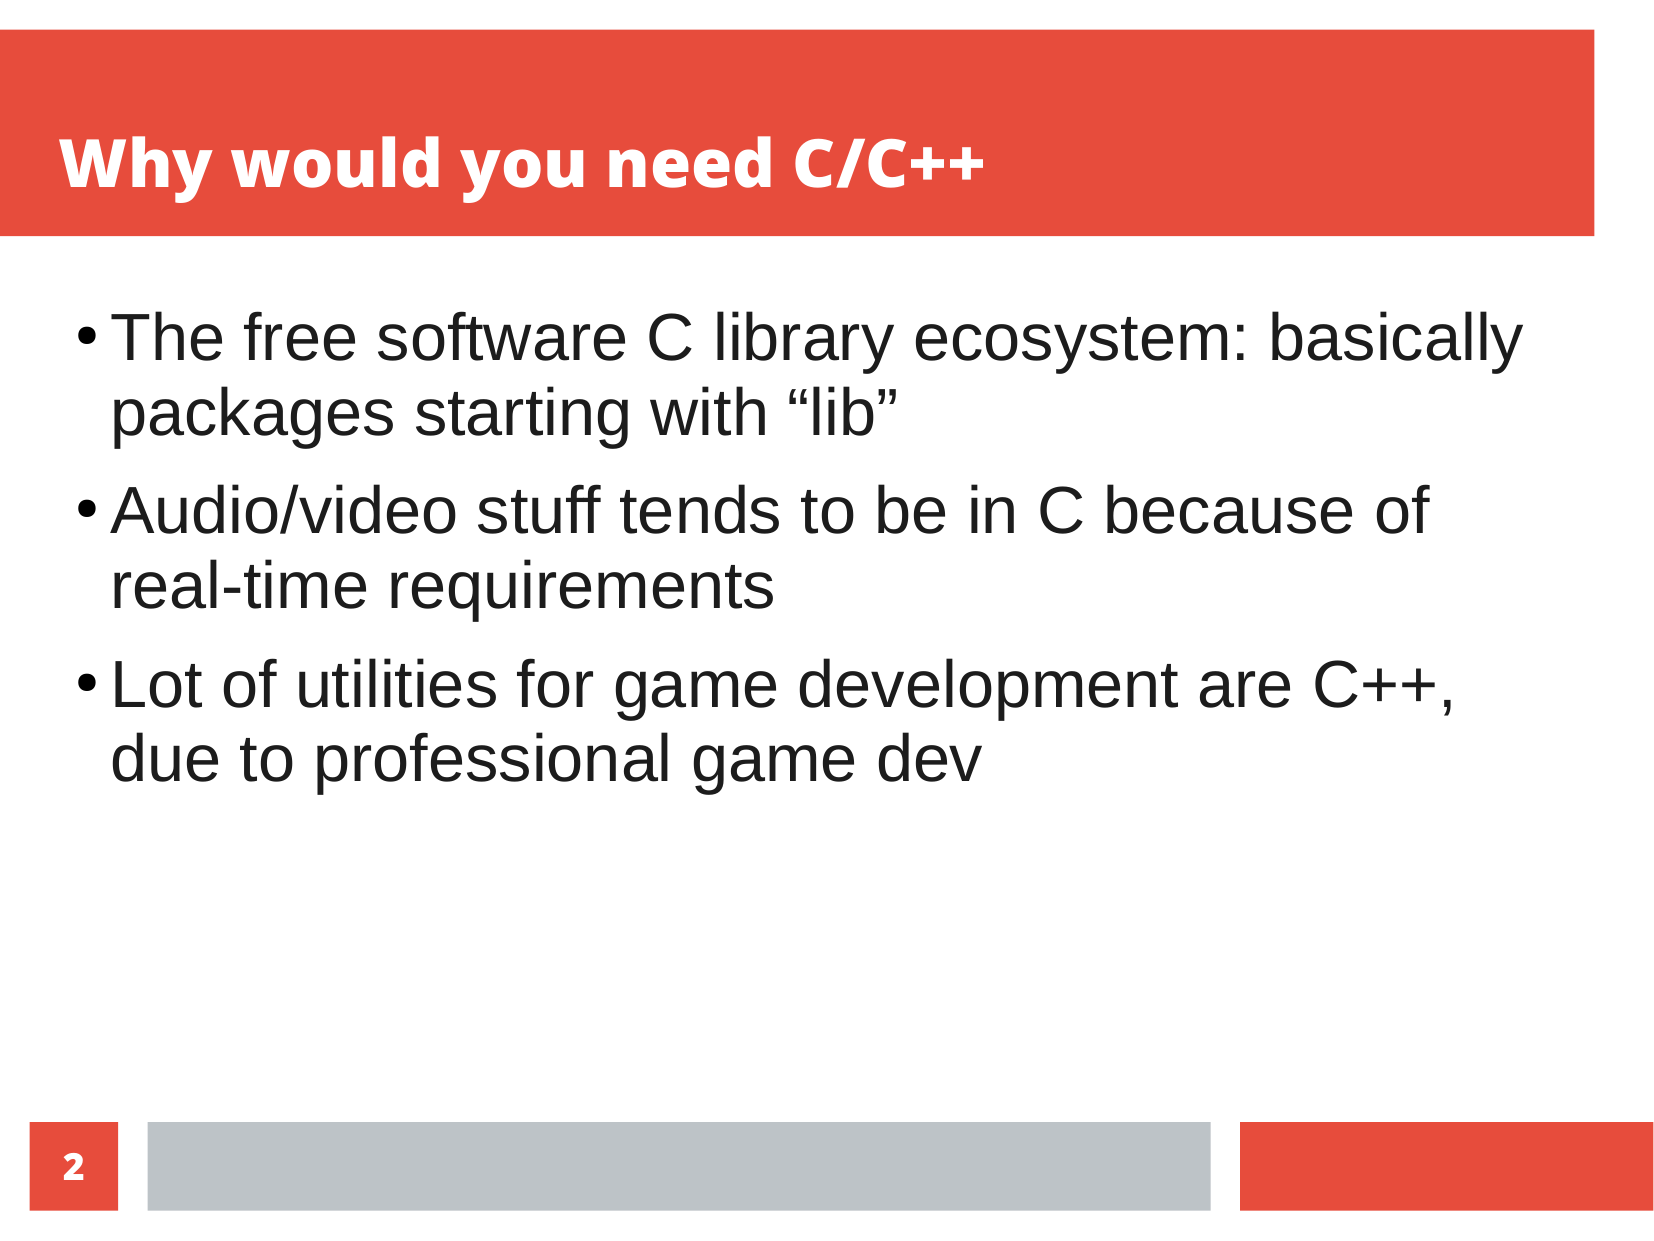

# Why would you need C/C++
The free software C library ecosystem: basically packages starting with “lib”
Audio/video stuff tends to be in C because of real-time requirements
Lot of utilities for game development are C++, due to professional game dev
2